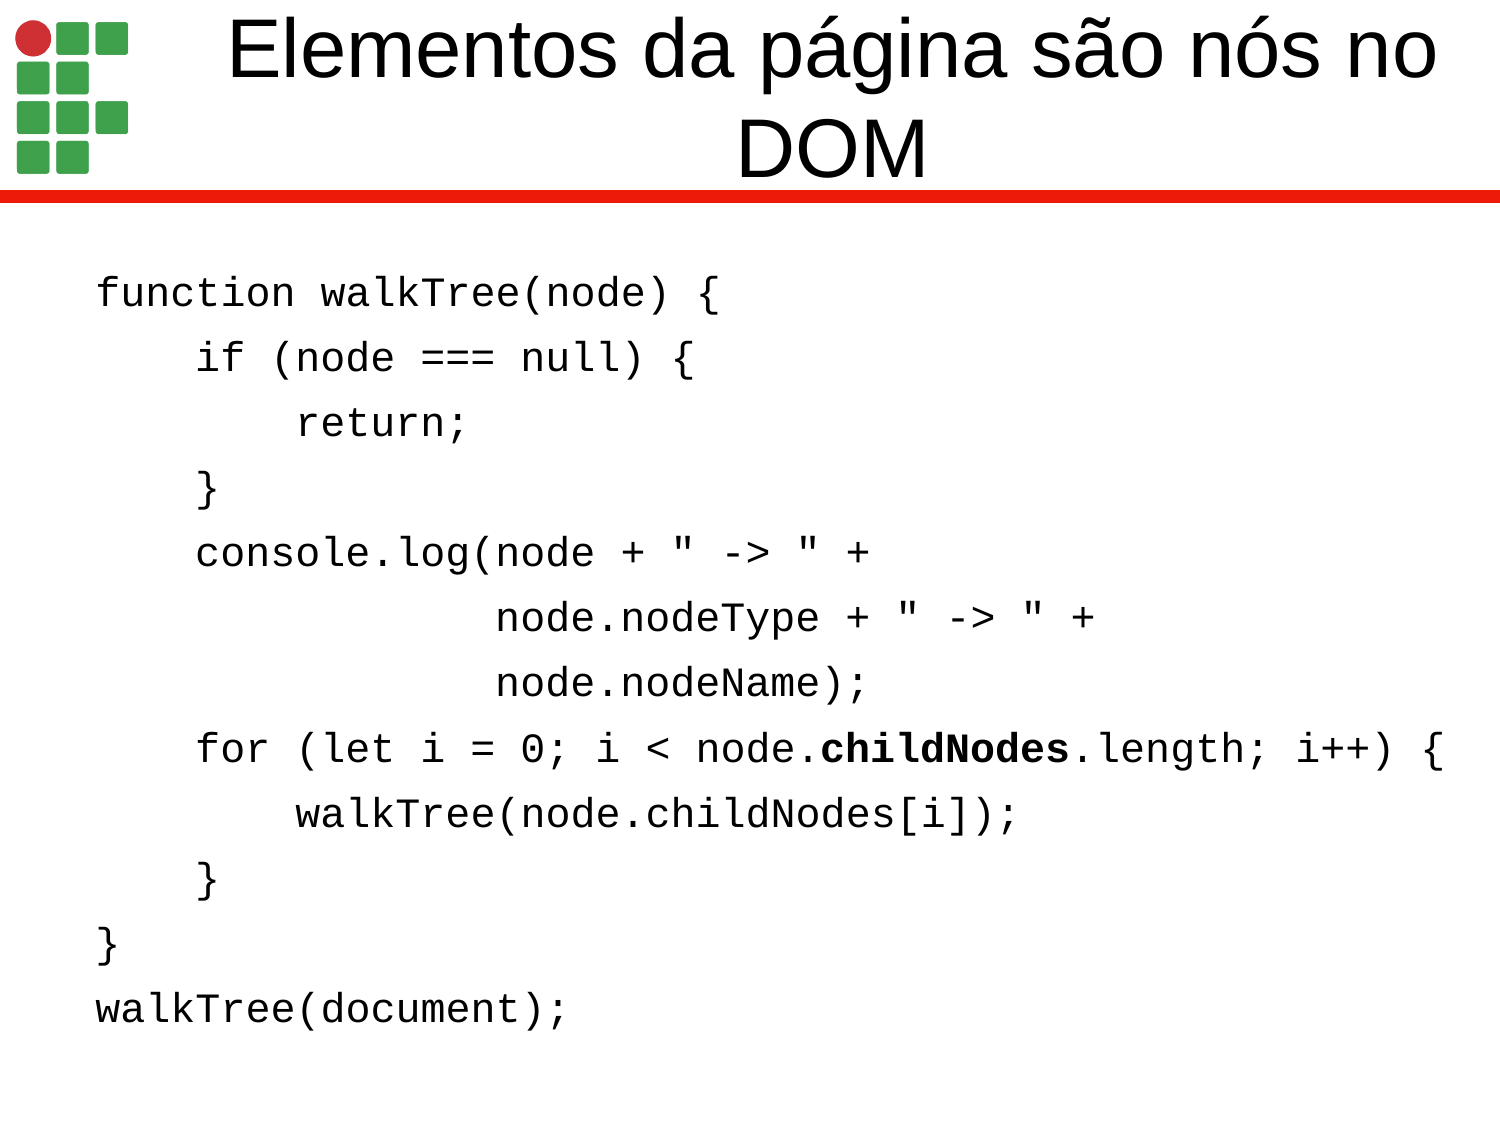

# Elementos da página são nós no DOM
function walkTree(node) {
 if (node === null) {
 return;
 }
 console.log(node + " -> " +
 node.nodeType + " -> " +
 node.nodeName);
 for (let i = 0; i < node.childNodes.length; i++) {
 walkTree(node.childNodes[i]);
 }
}
walkTree(document);